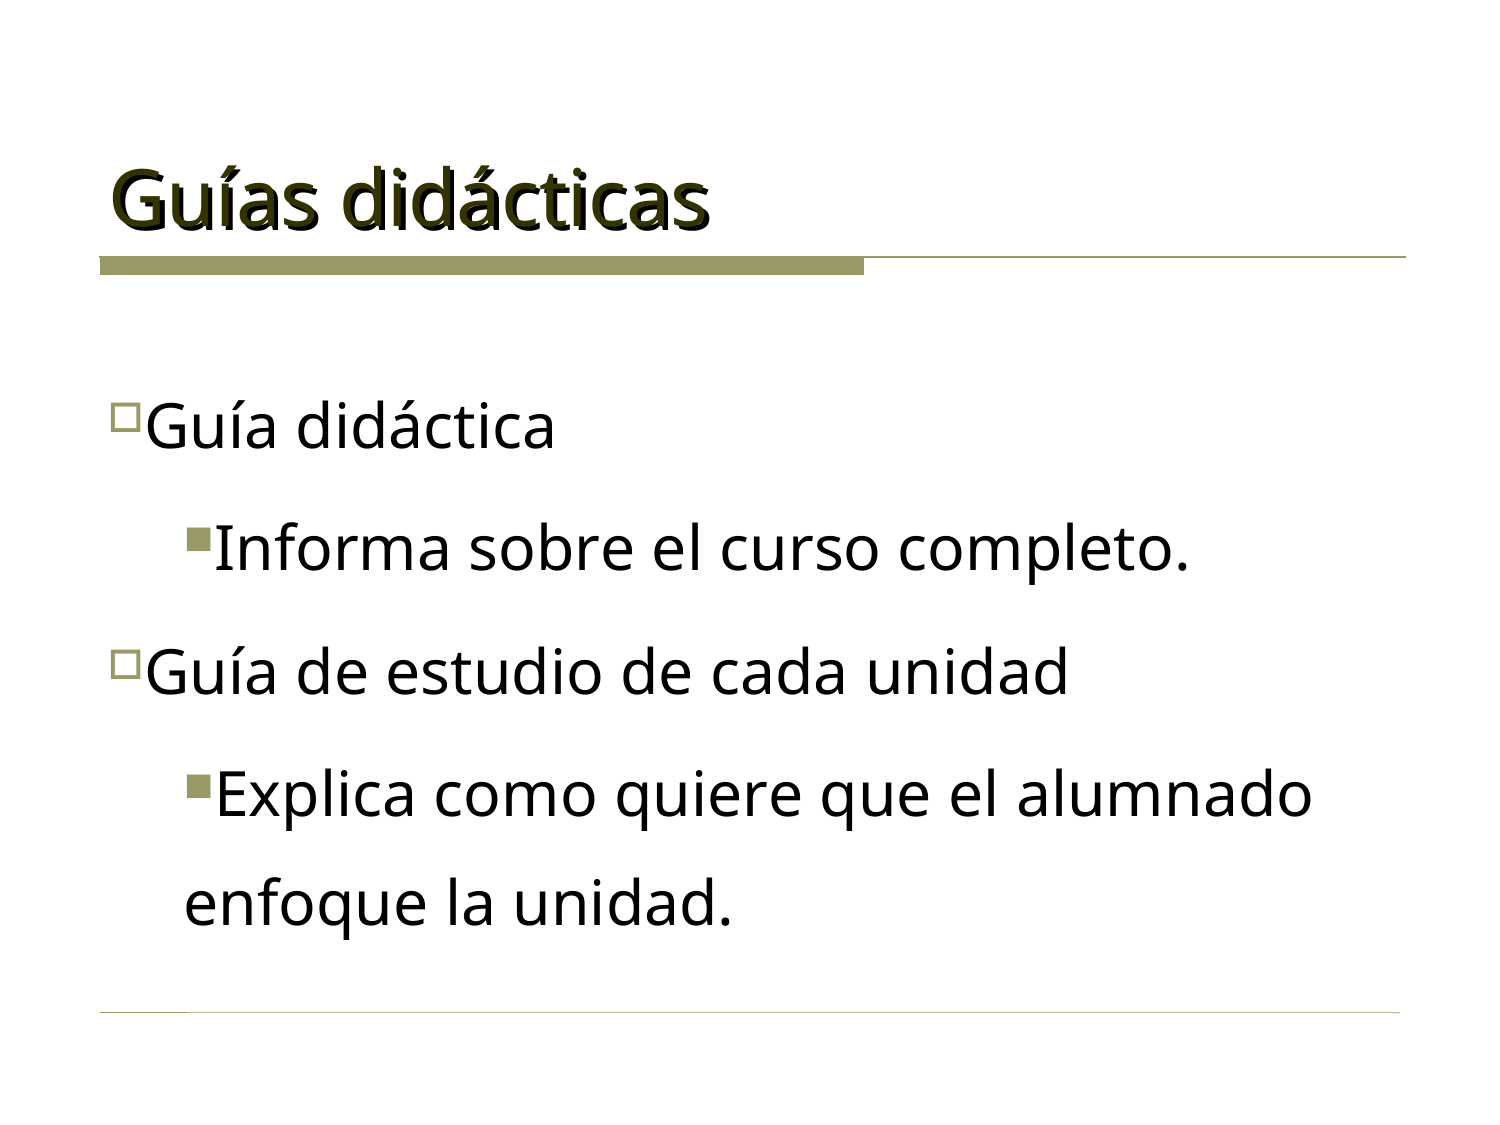

# Guías didácticas
Guía didáctica
Informa sobre el curso completo.
Guía de estudio de cada unidad
Explica como quiere que el alumnado enfoque la unidad.